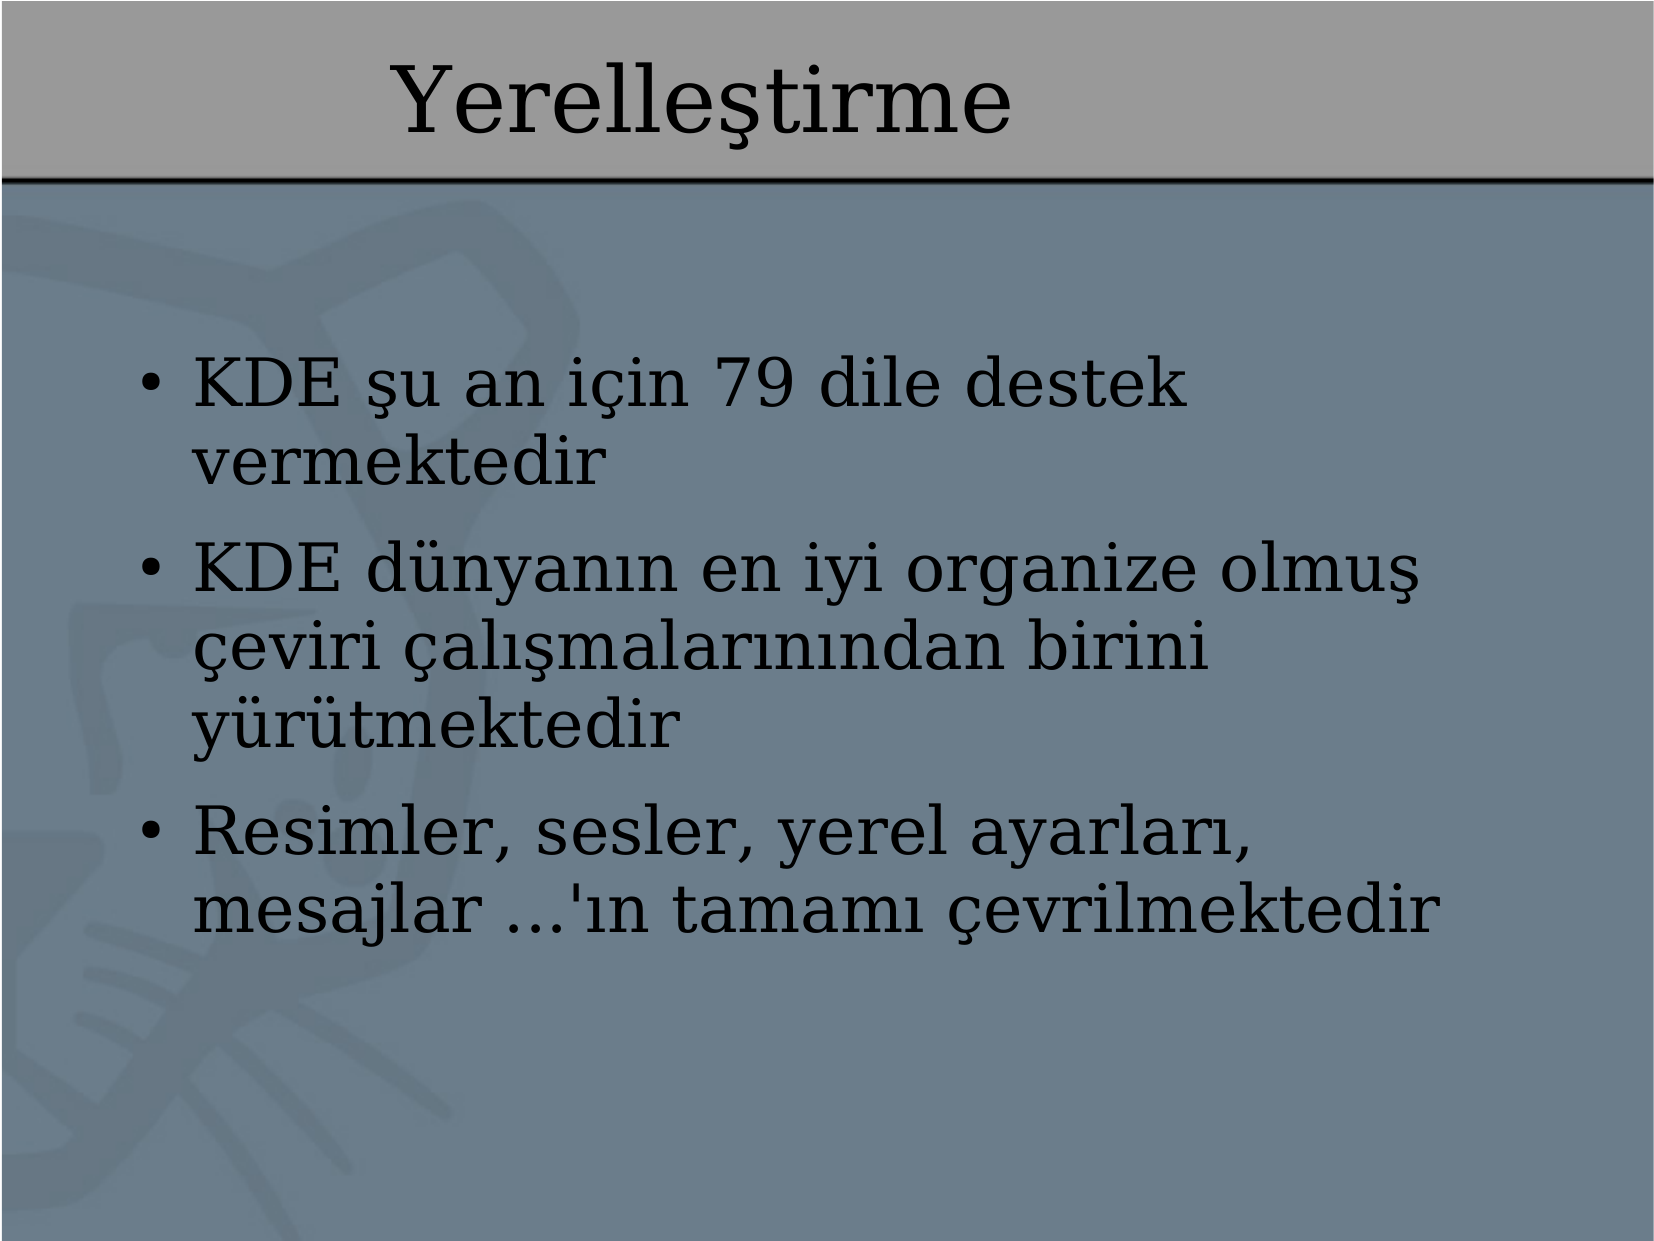

# Yerelleştirme
KDE şu an için 79 dile destek vermektedir
KDE dünyanın en iyi organize olmuş çeviri çalışmalarınından birini yürütmektedir
Resimler, sesler, yerel ayarları, mesajlar ...'ın tamamı çevrilmektedir